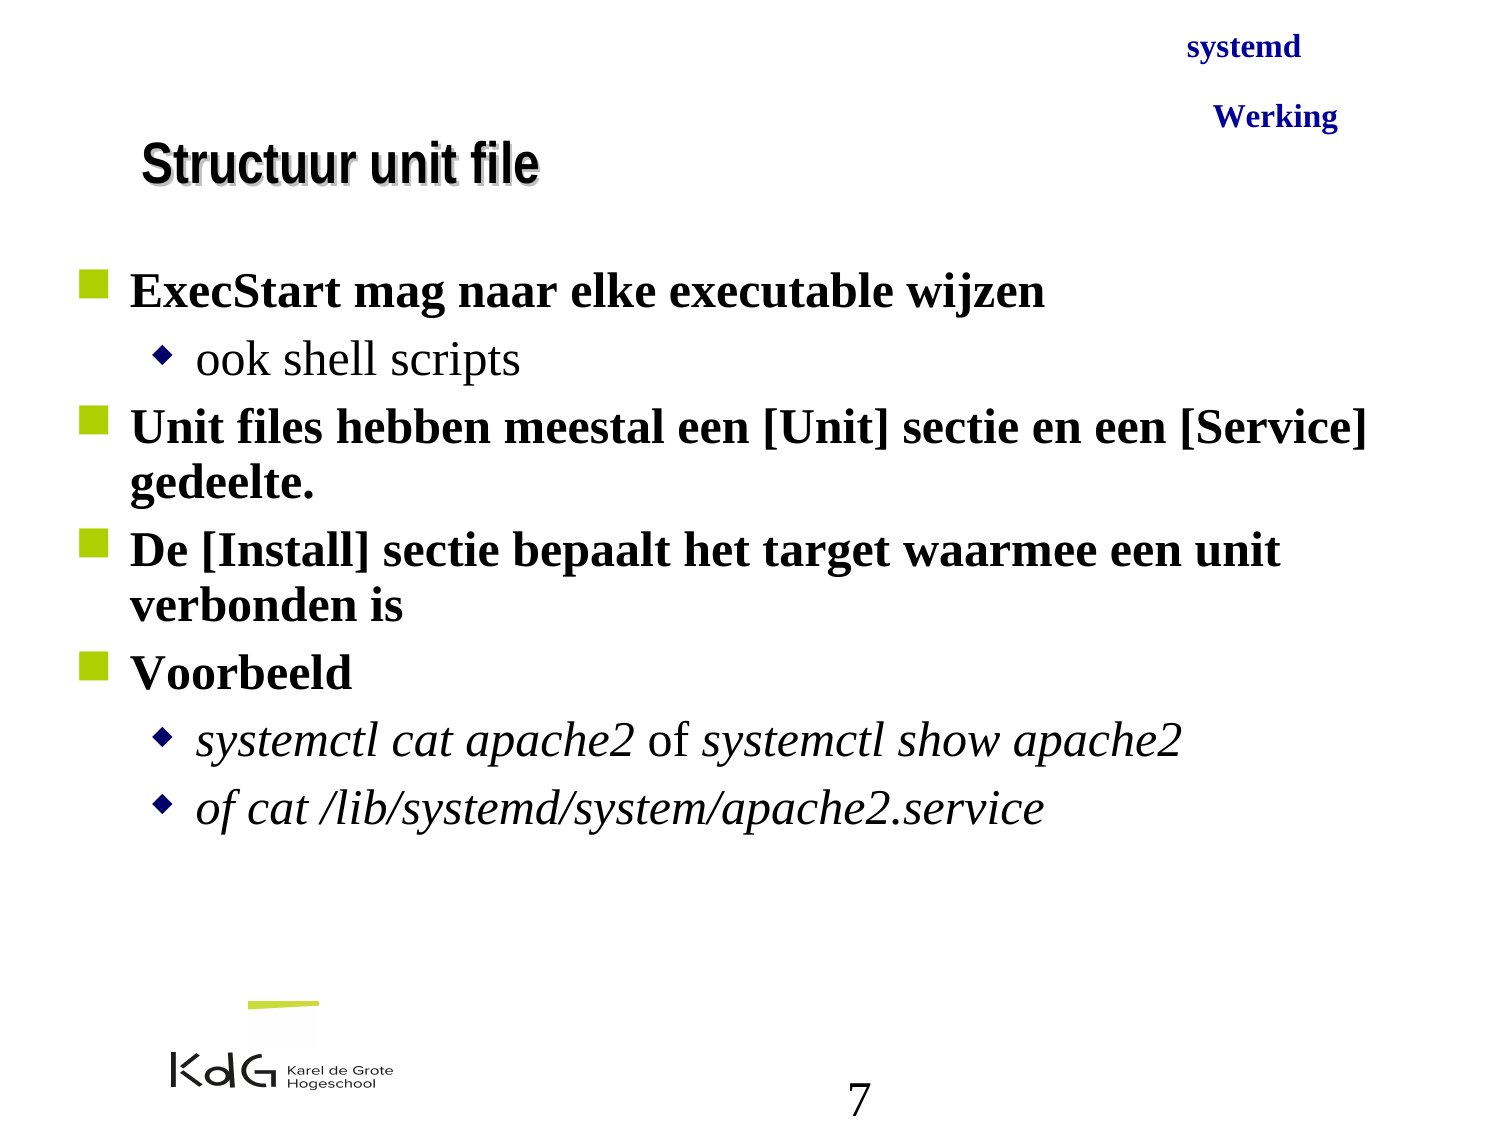

# Structuur unit file
Werking
ExecStart mag naar elke executable wijzen
ook shell scripts
Unit files hebben meestal een [Unit] sectie en een [Service] gedeelte.
De [Install] sectie bepaalt het target waarmee een unit verbonden is
Voorbeeld
systemctl cat apache2 of systemctl show apache2
of cat /lib/systemd/system/apache2.service